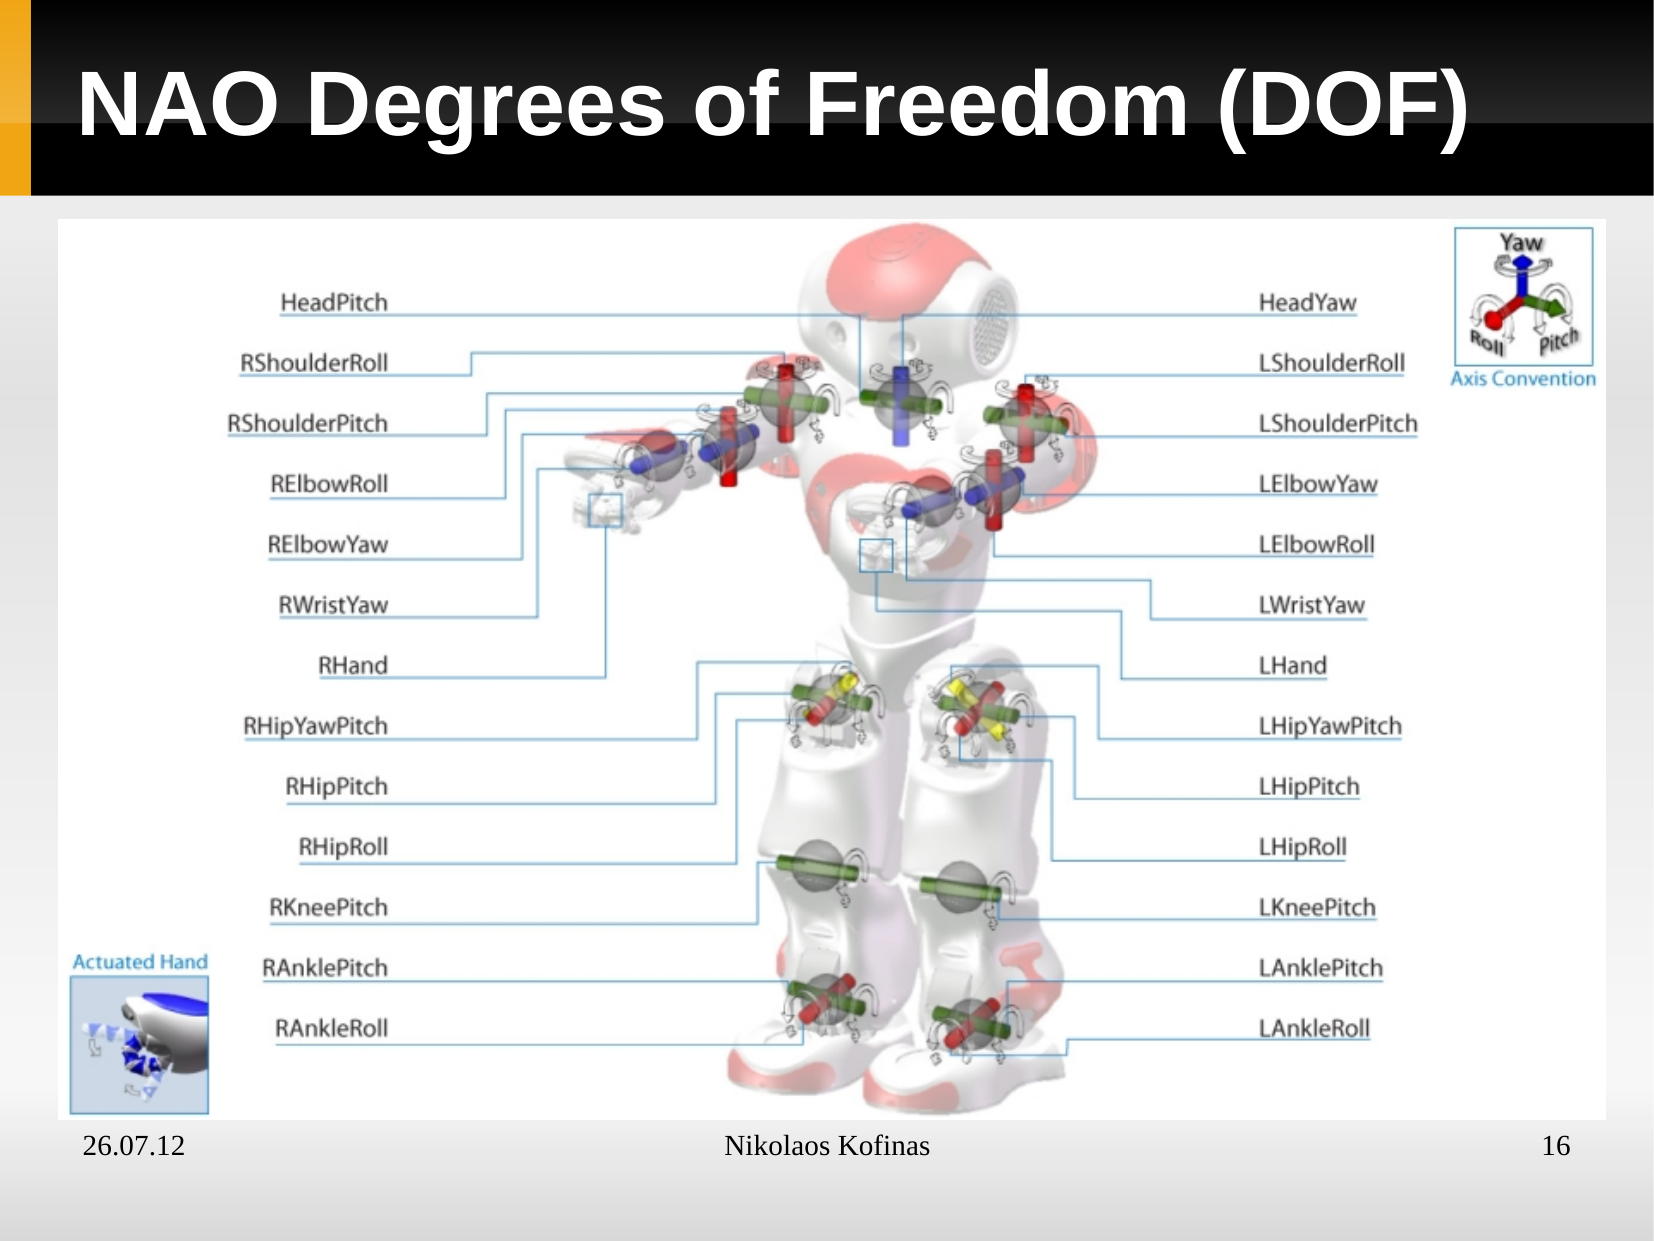

# NAO Degrees of Freedom (DOF)
26.07.12
Νικόλαος Κοφινάς
16